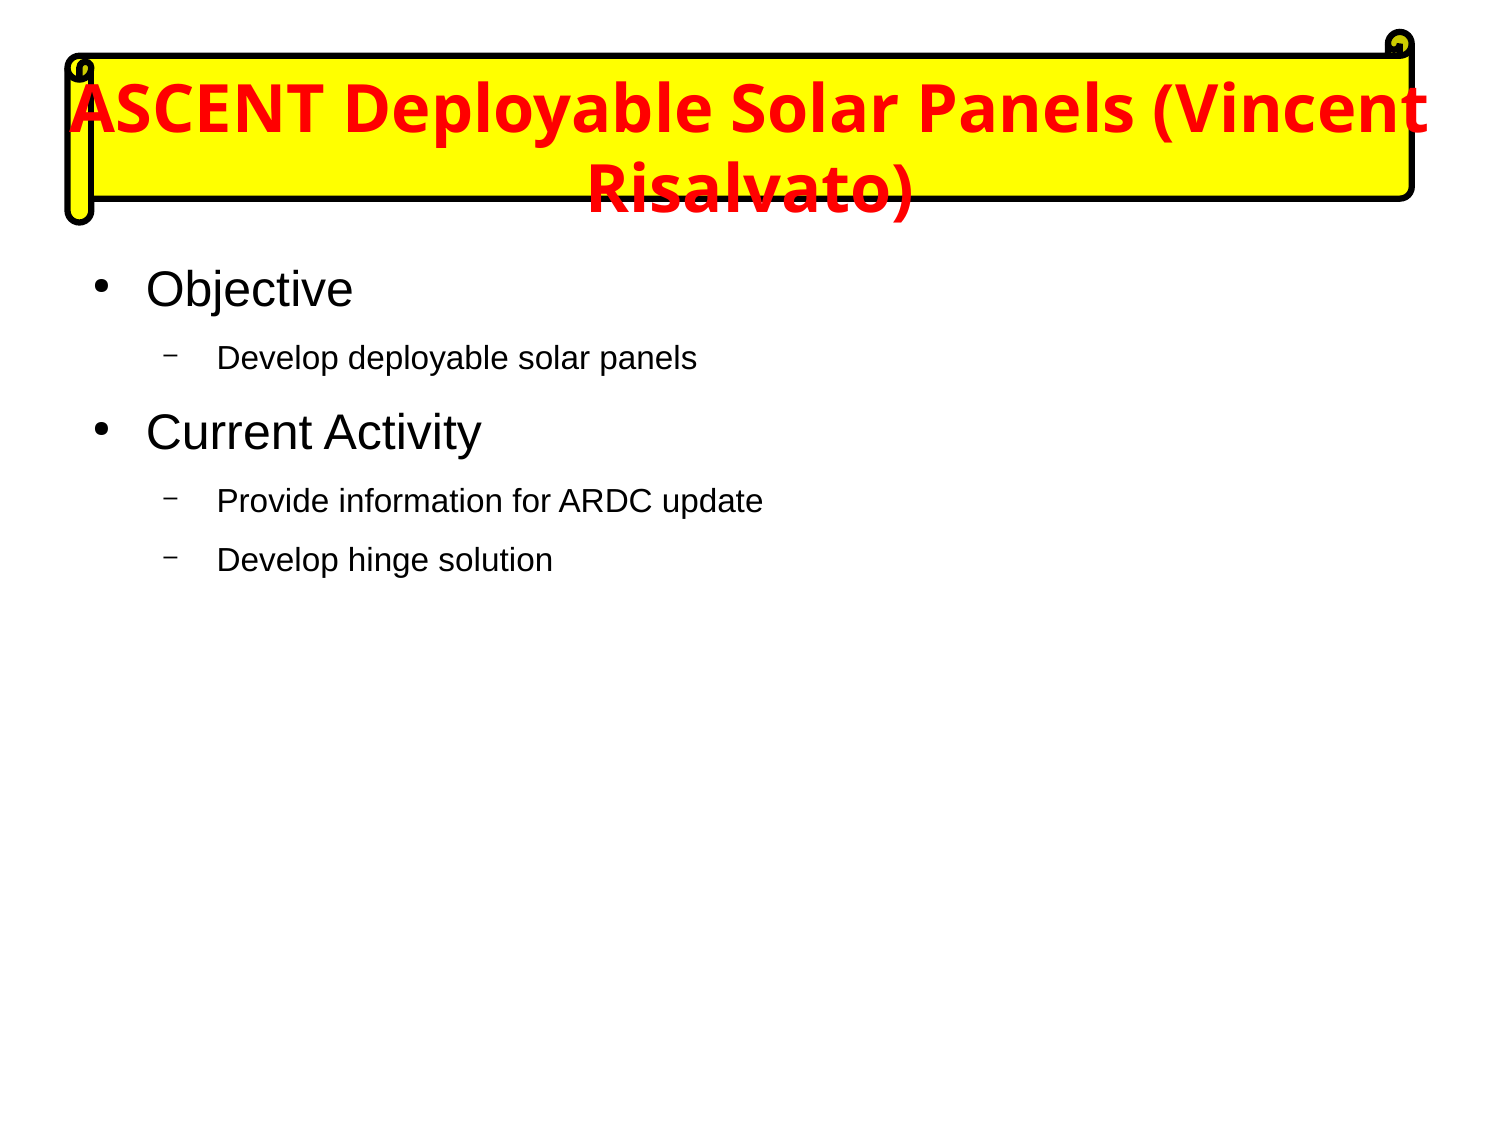

ASCENT Deployable Solar Panels (Vincent Risalvato)
# Objective
Develop deployable solar panels
Current Activity
Provide information for ARDC update
Develop hinge solution